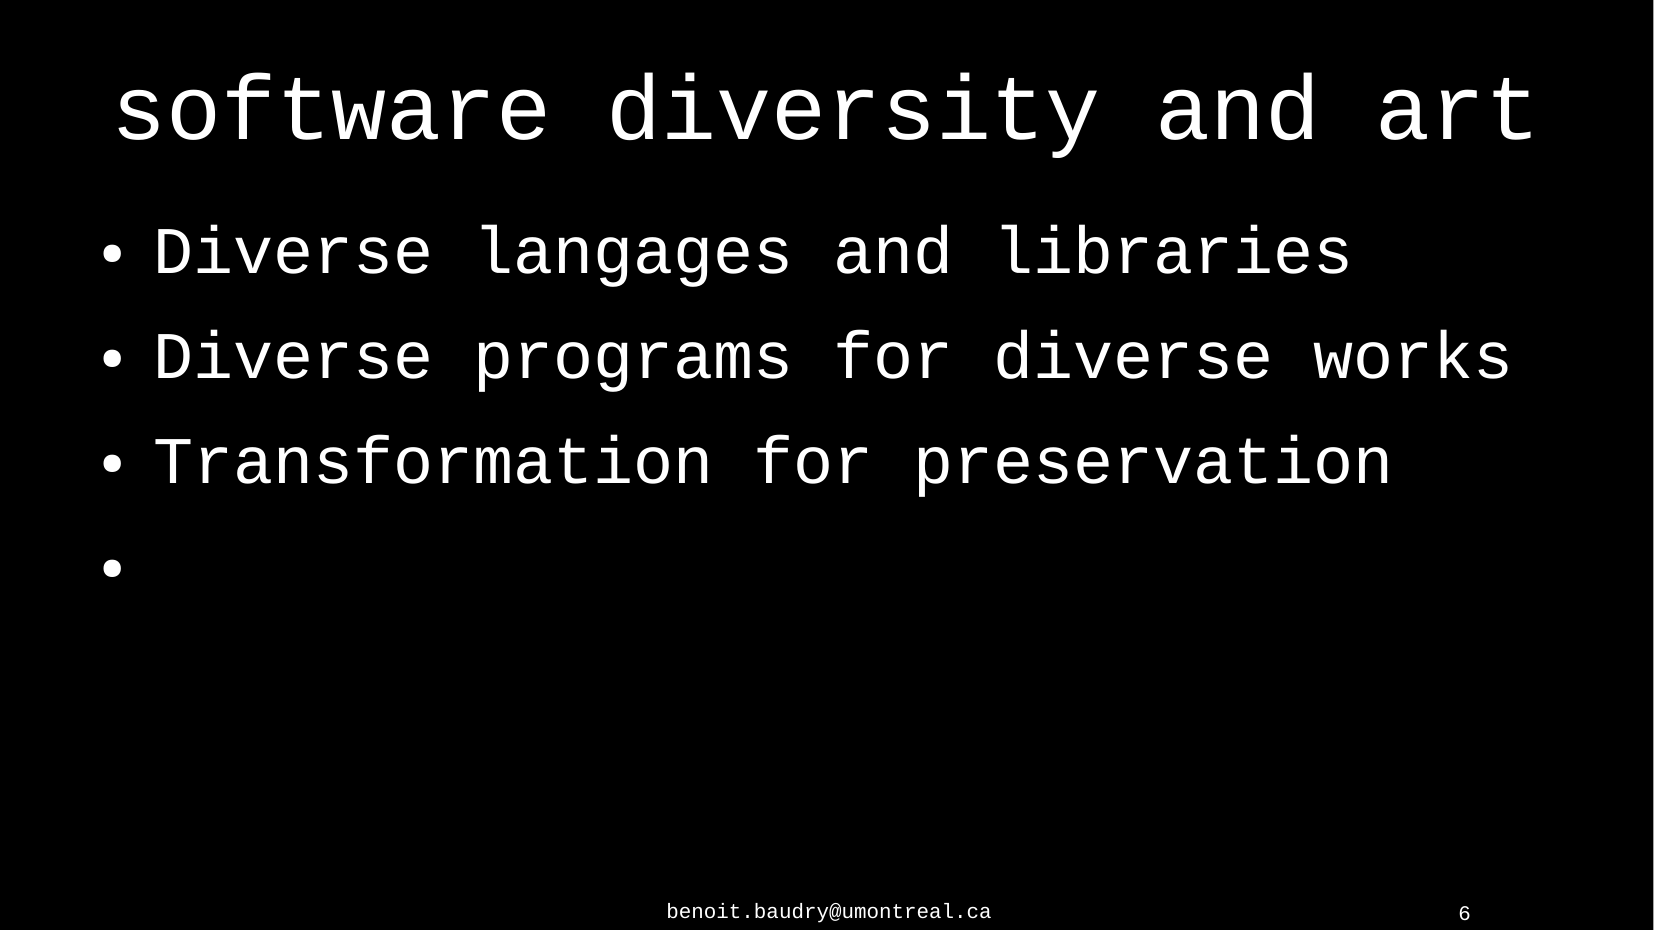

# software diversity and art
Diverse langages and libraries
Diverse programs for diverse works
Transformation for preservation